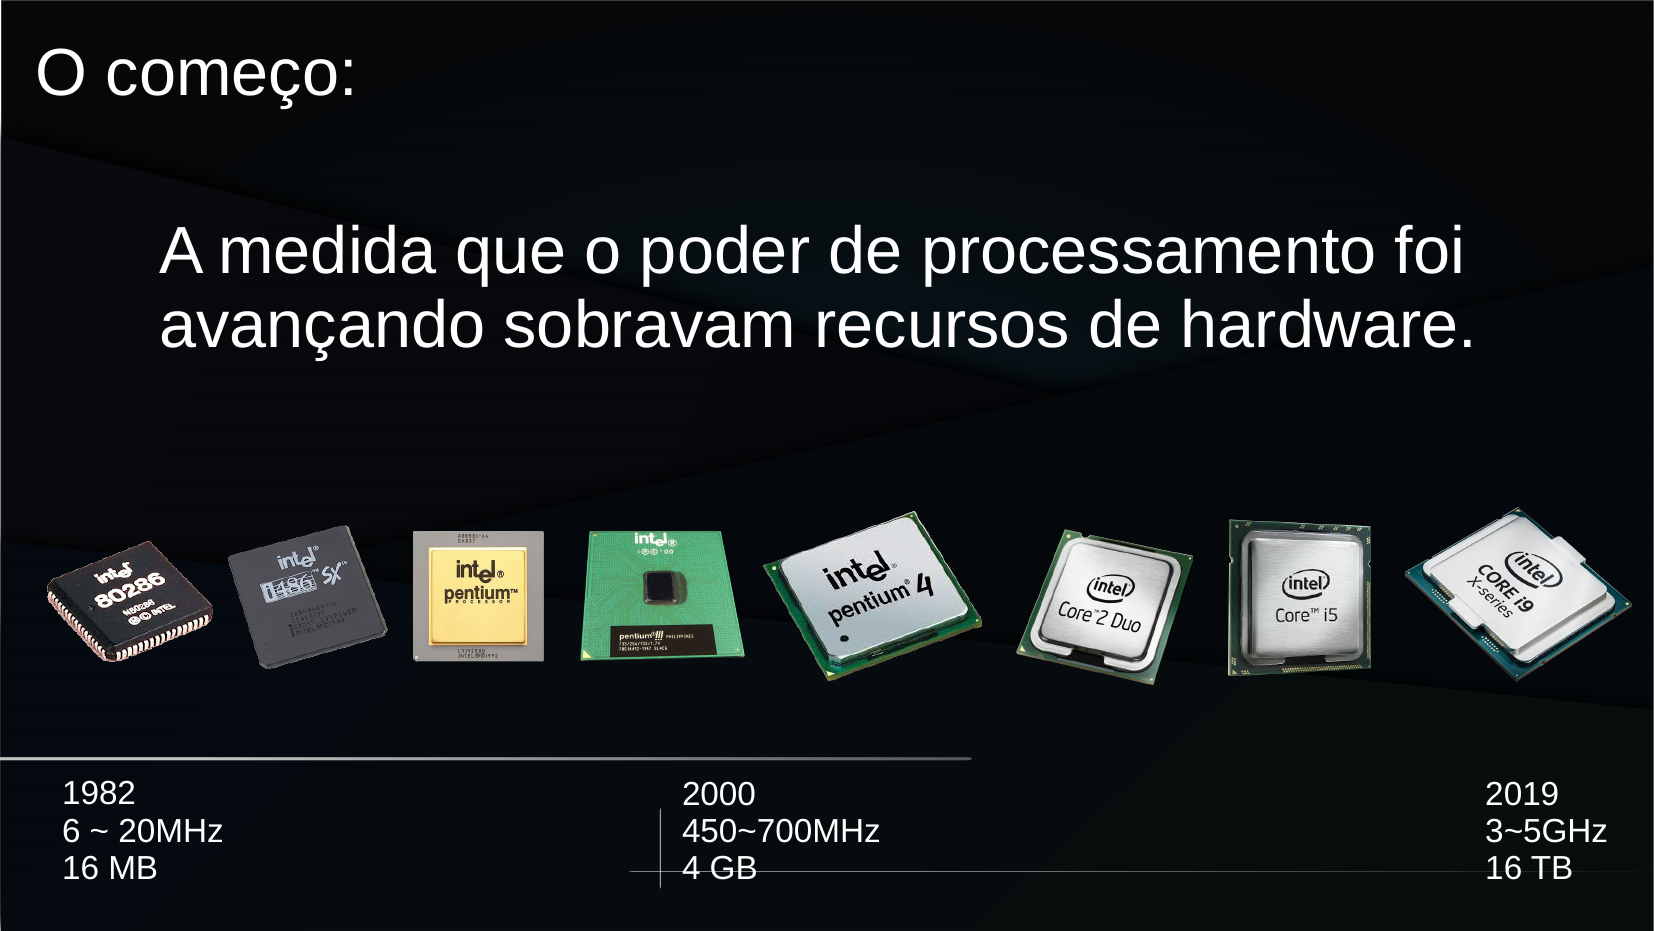

# O começo:
A medida que o poder de processamento foi avançando sobravam recursos de hardware.
1982
6 ~ 20MHz
16 MB
2000
450~700MHz
4 GB
2019
3~5GHz
16 TB